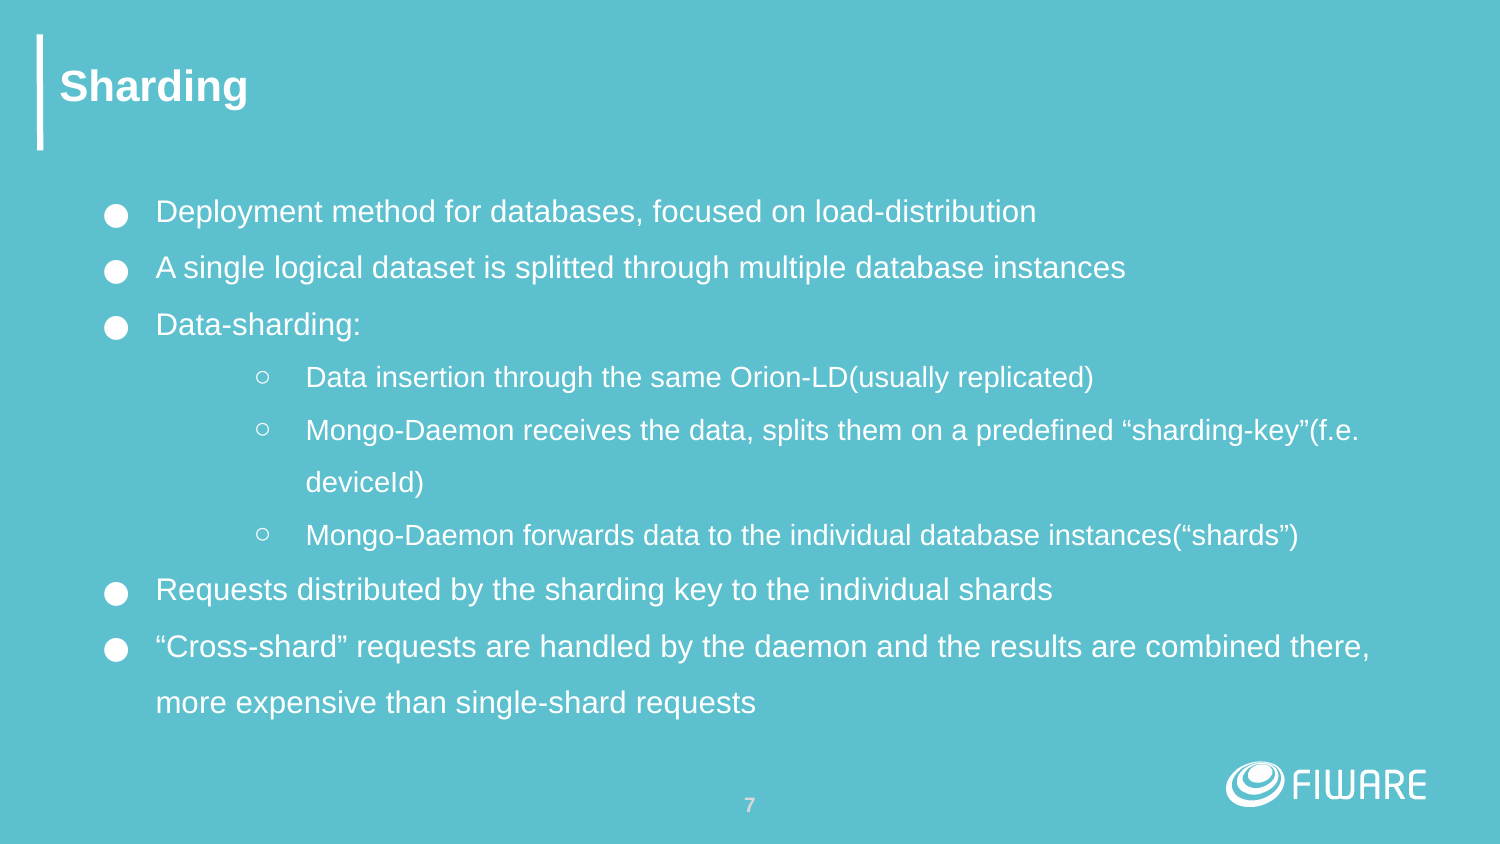

# Sharding
Deployment method for databases, focused on load-distribution
A single logical dataset is splitted through multiple database instances
Data-sharding:
Data insertion through the same Orion-LD(usually replicated)
Mongo-Daemon receives the data, splits them on a predefined “sharding-key”(f.e. deviceId)
Mongo-Daemon forwards data to the individual database instances(“shards”)
Requests distributed by the sharding key to the individual shards
“Cross-shard” requests are handled by the daemon and the results are combined there, more expensive than single-shard requests